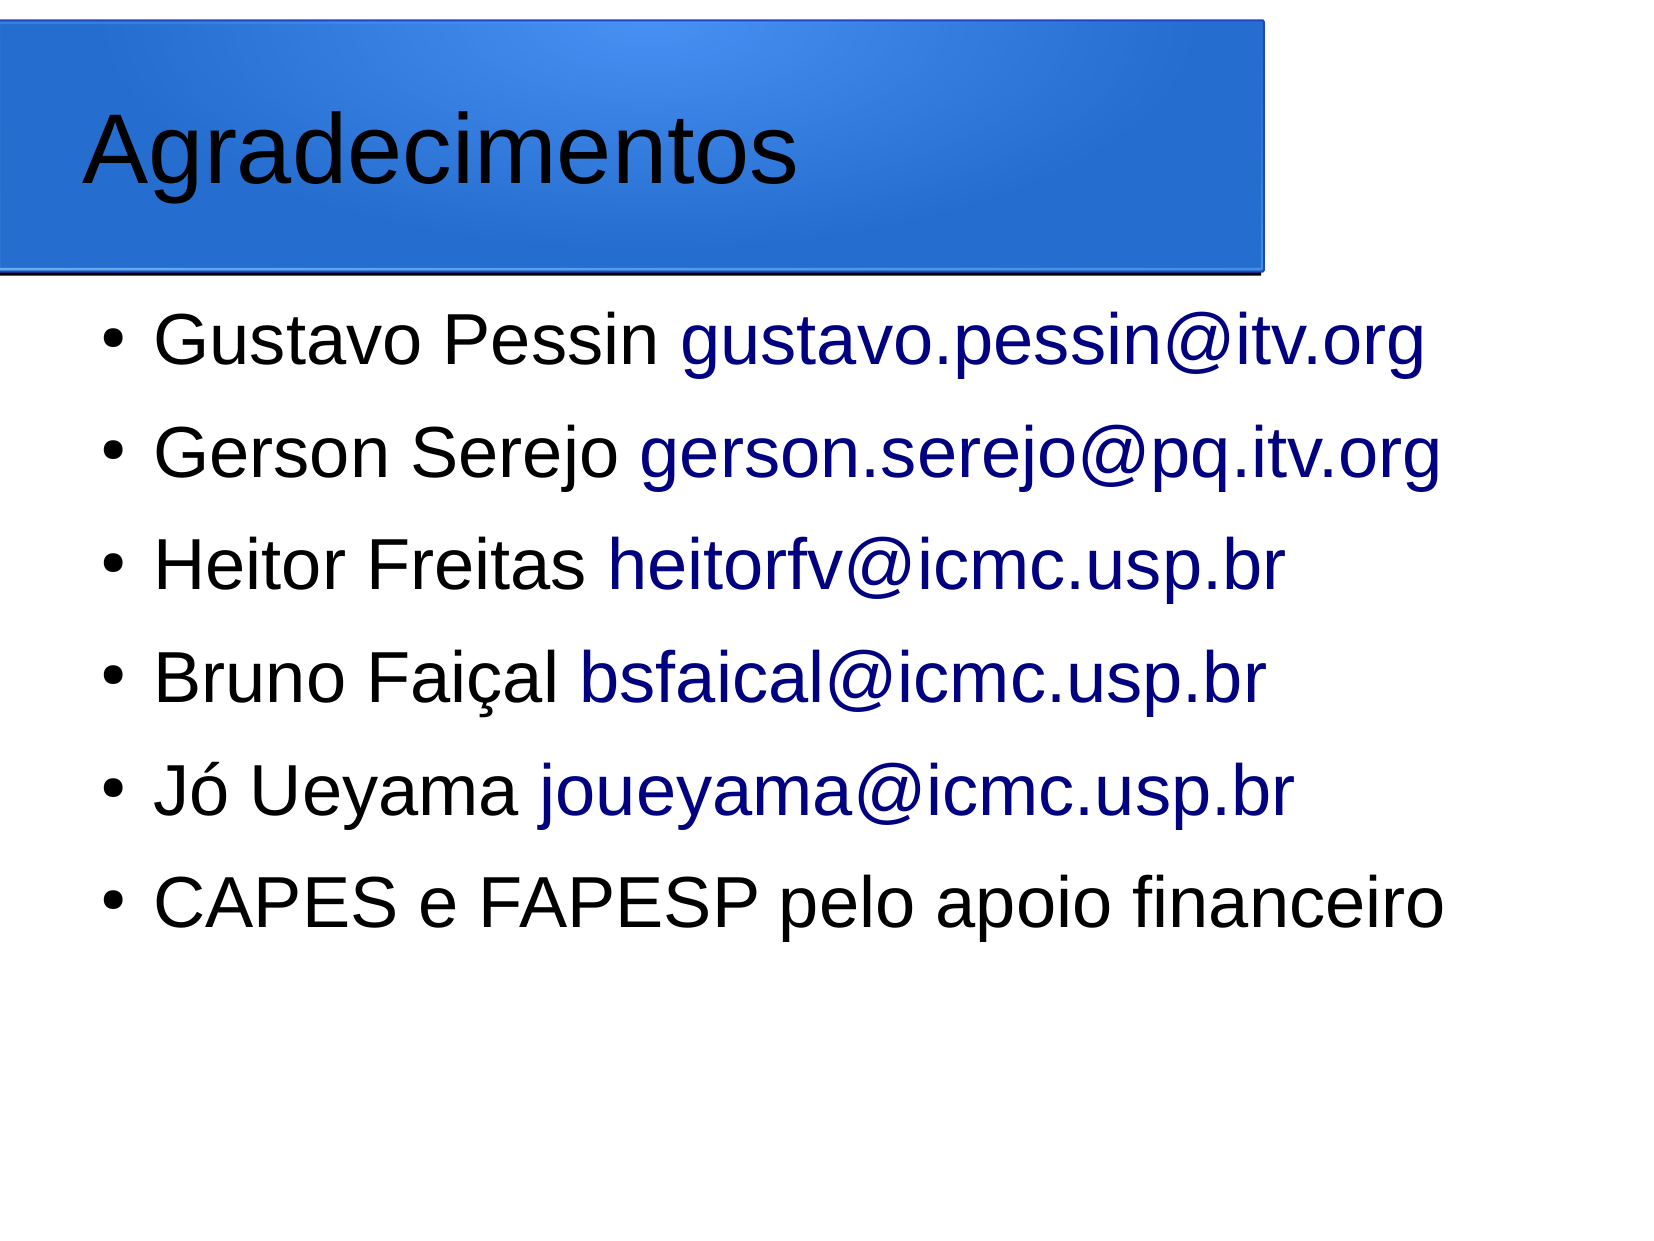

# Agradecimentos
Gustavo Pessin gustavo.pessin@itv.org
Gerson Serejo gerson.serejo@pq.itv.org
Heitor Freitas heitorfv@icmc.usp.br
Bruno Faiçal bsfaical@icmc.usp.br
Jó Ueyama joueyama@icmc.usp.br
CAPES e FAPESP pelo apoio financeiro